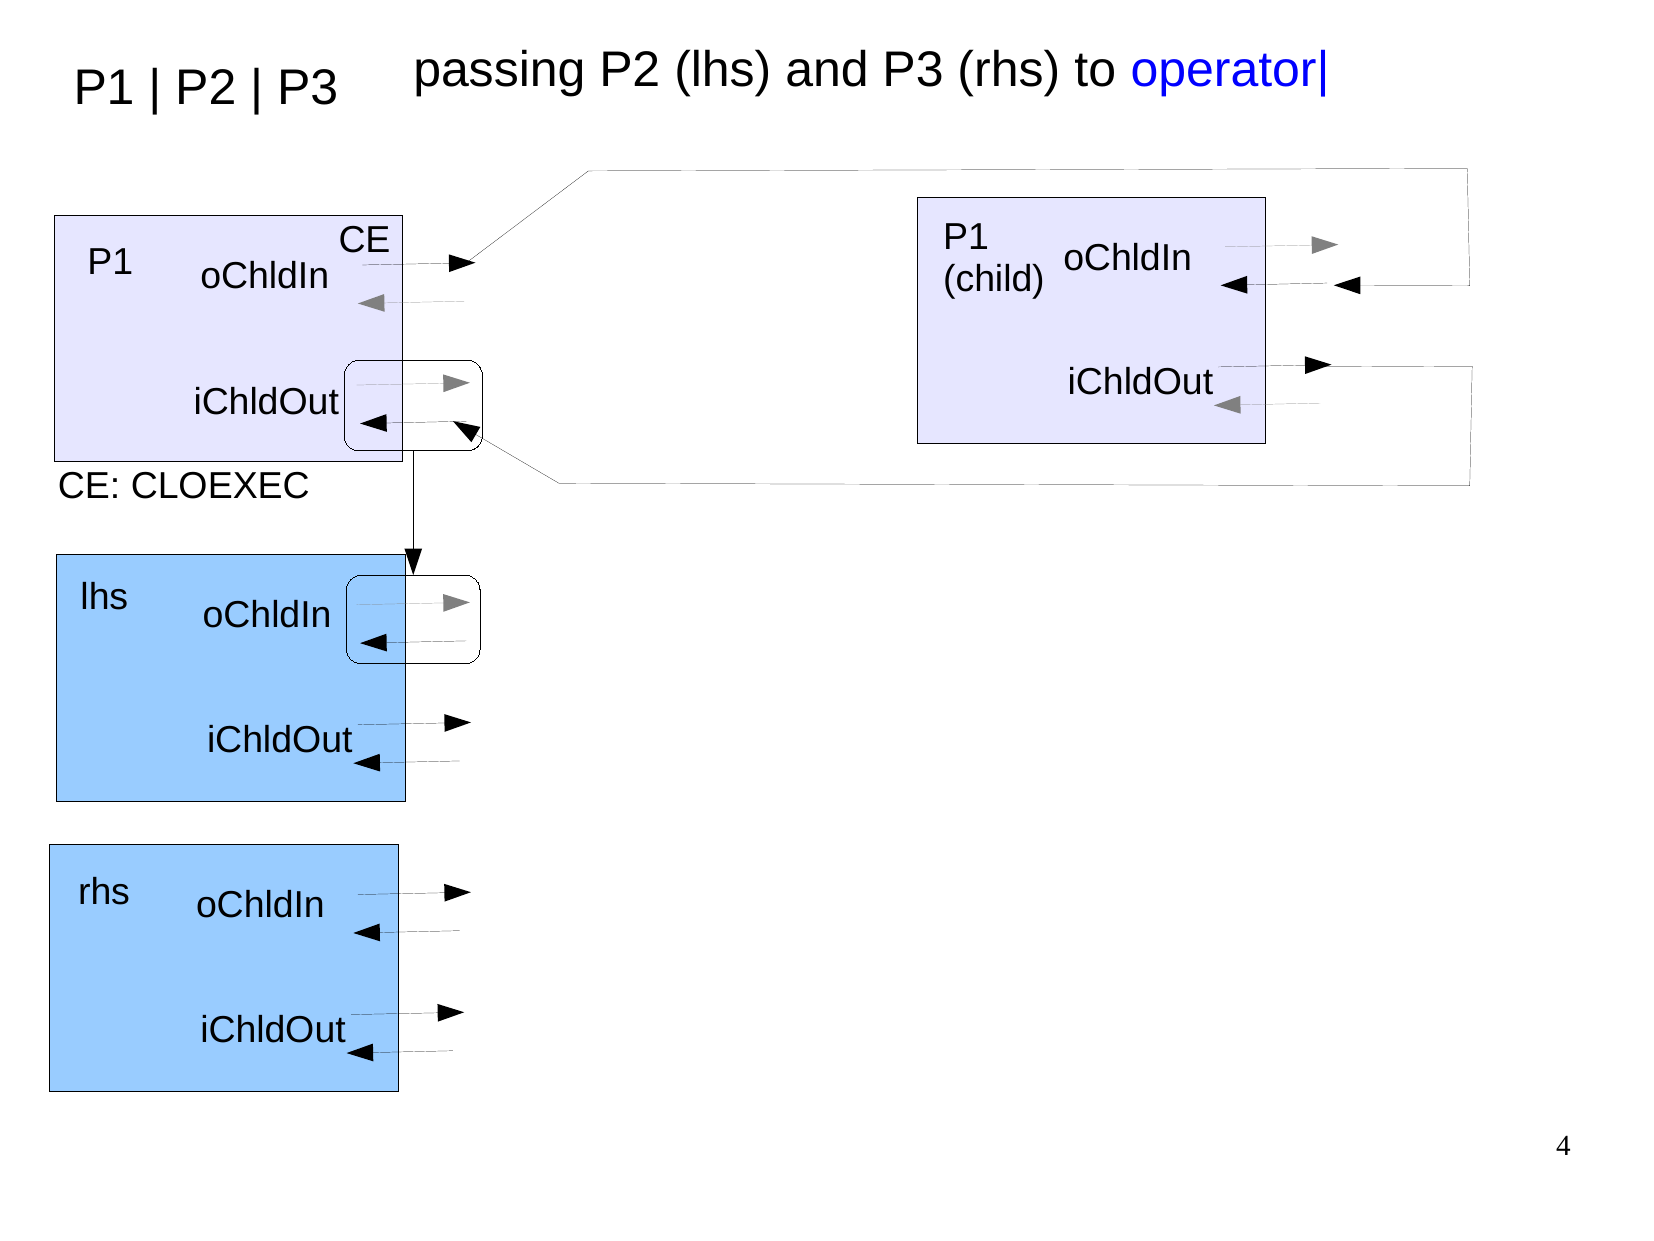

passing P2 (lhs) and P3 (rhs) to operator|
P1 | P2 | P3
P1
(child)
CE
oChldIn
P1
oChldIn
iChldOut
iChldOut
CE: CLOEXEC
lhs
oChldIn
iChldOut
rhs
oChldIn
iChldOut
4